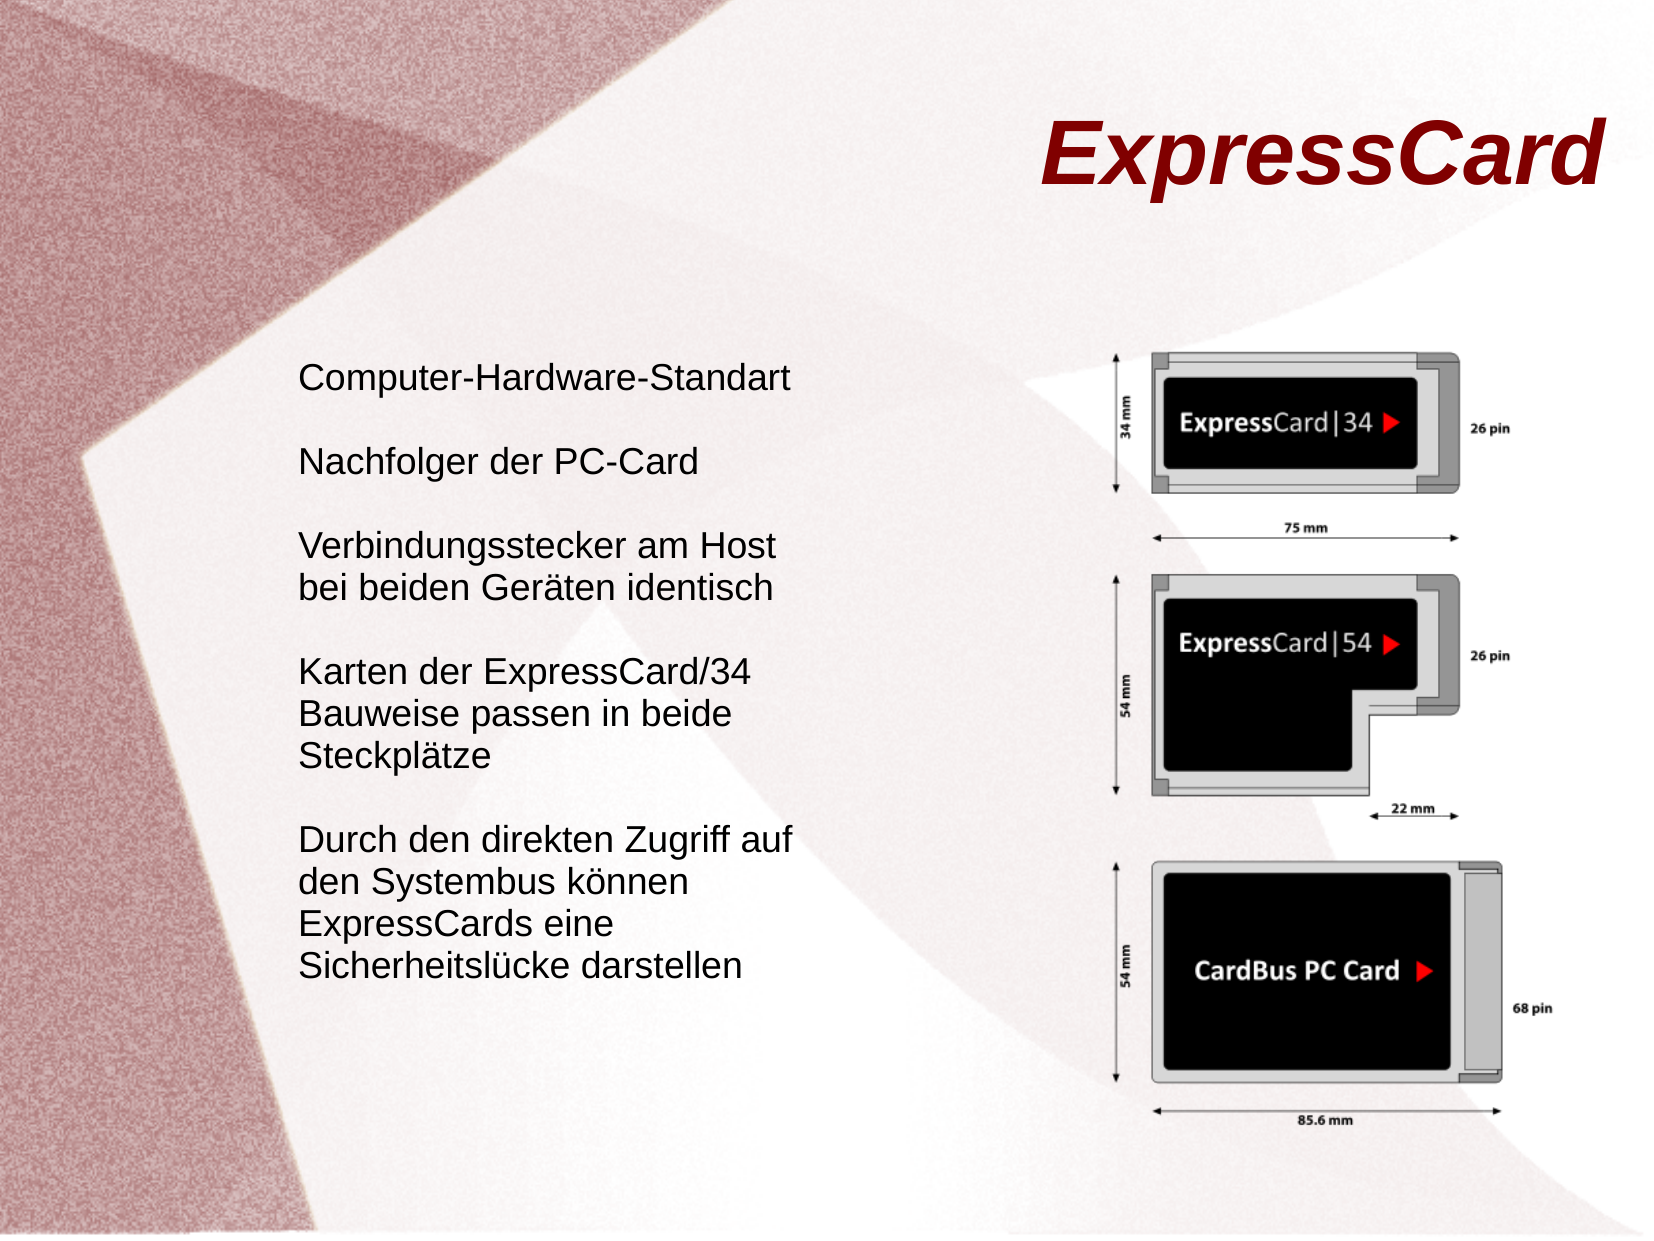

# ExpressCard
Computer-Hardware-Standart
Nachfolger der PC-Card
Verbindungsstecker am Host bei beiden Geräten identisch
Karten der ExpressCard/34 Bauweise passen in beide Steckplätze
Durch den direkten Zugriff auf den Systembus können ExpressCards eine Sicherheitslücke darstellen